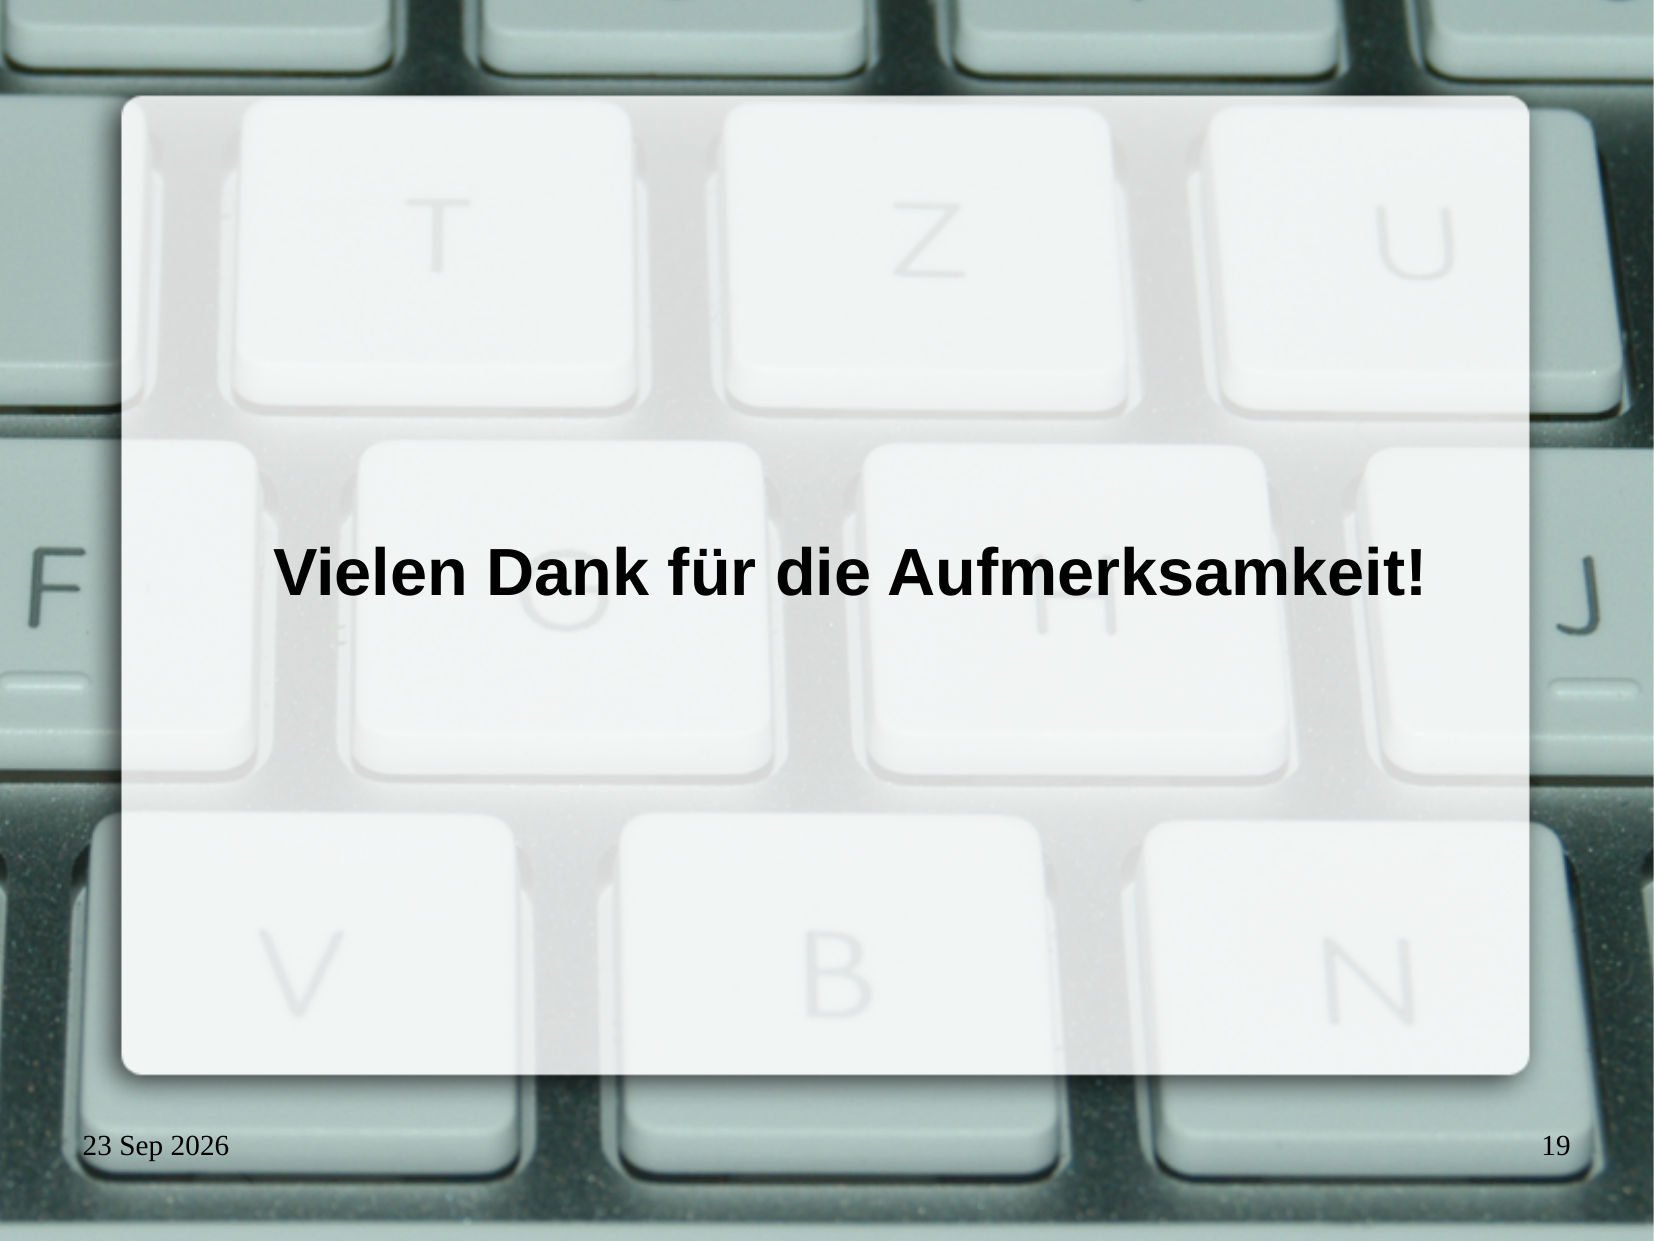

#
 Vielen Dank für die Aufmerksamkeit!
19